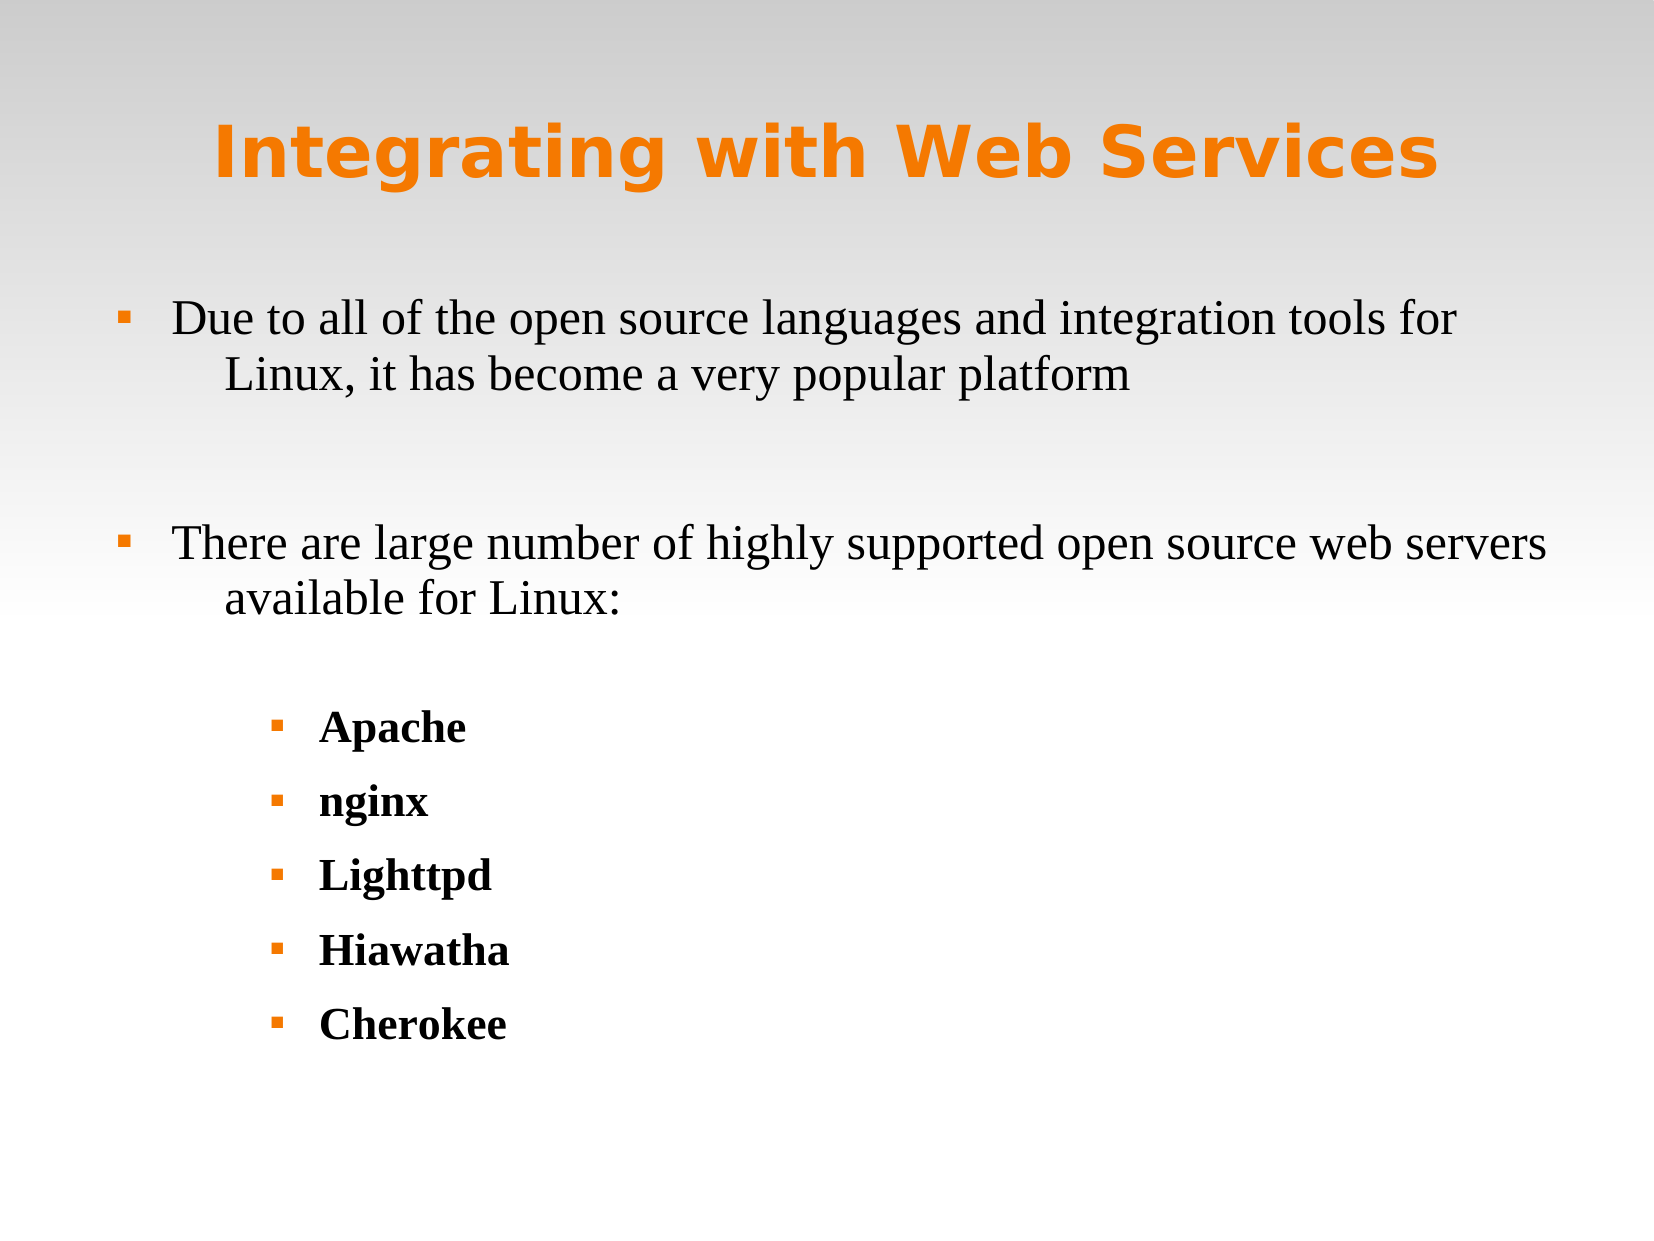

# Integrating with Web Services
Due to all of the open source languages and integration tools for Linux, it has become a very popular platform
There are large number of highly supported open source web servers available for Linux:
Apache
nginx
Lighttpd
Hiawatha
Cherokee